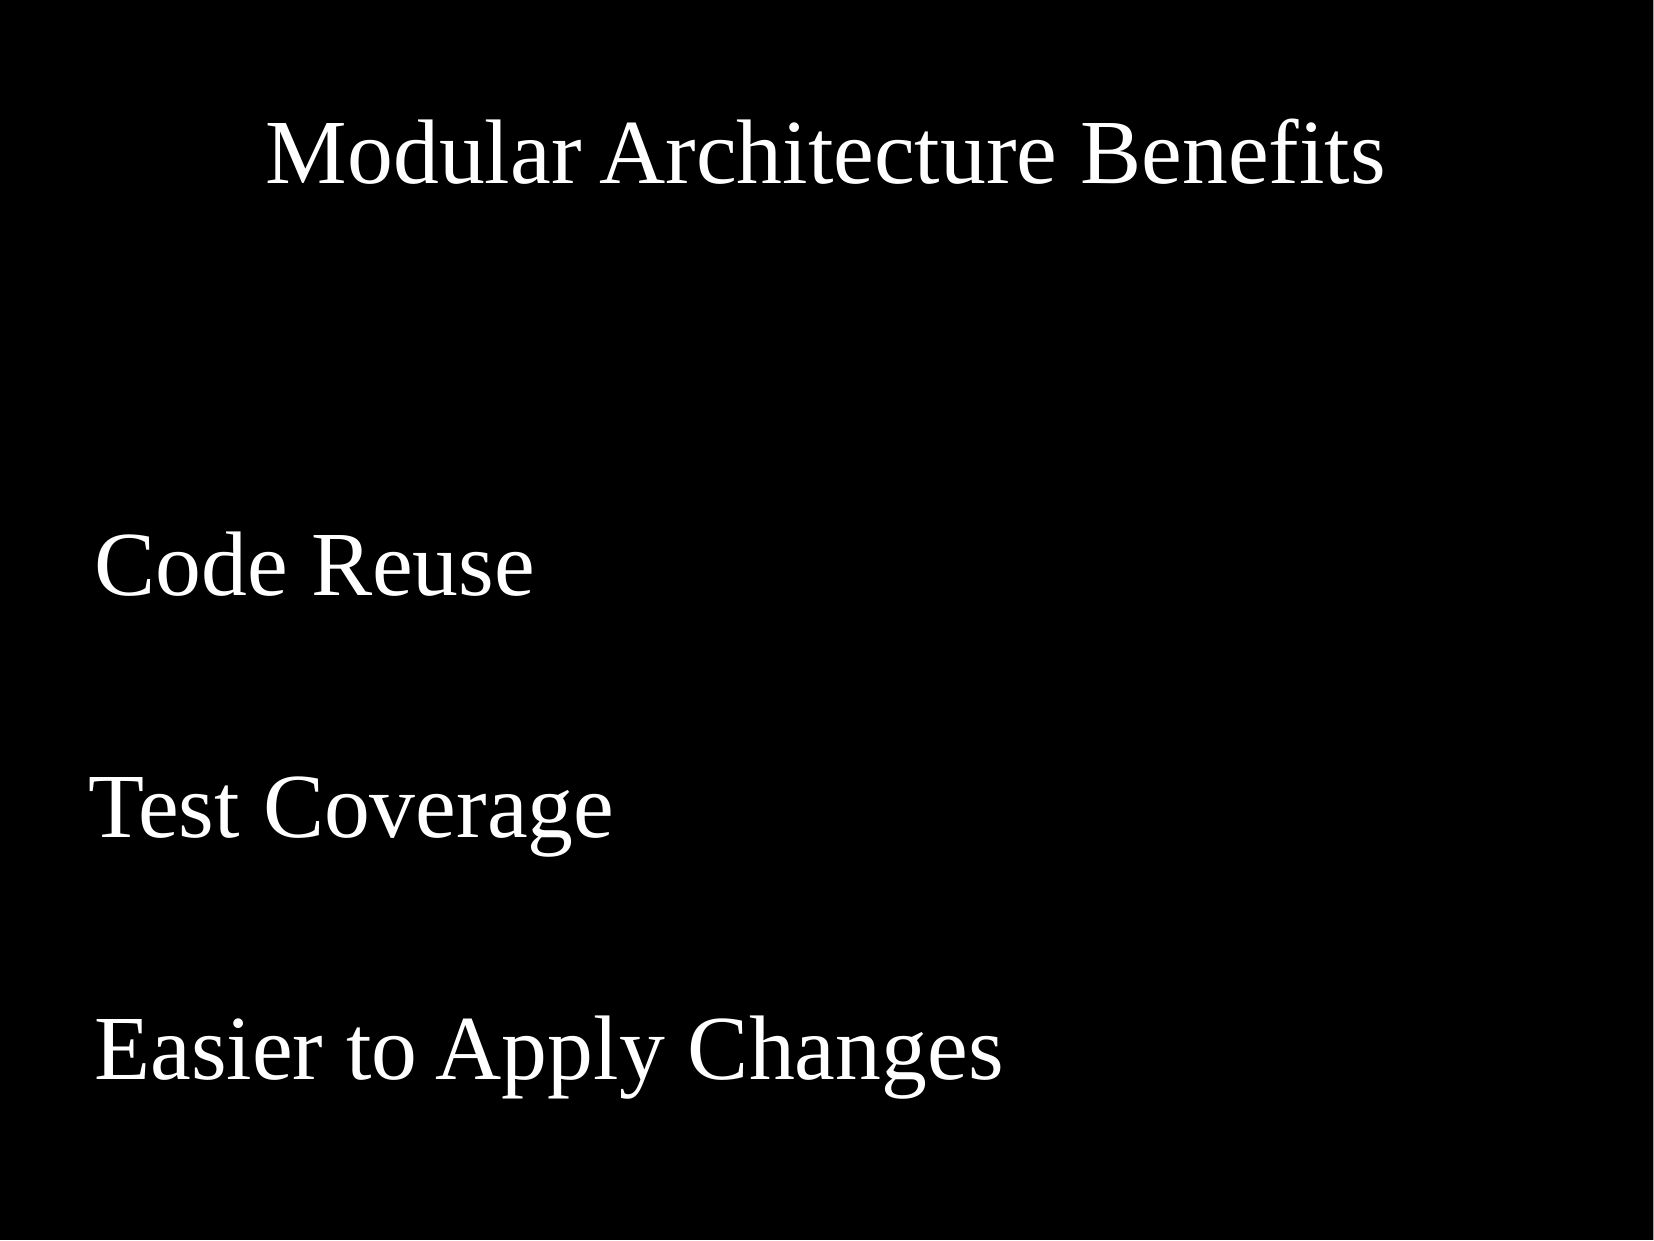

# Modular Architecture Benefits
Code Reuse
Test Coverage
Easier to Apply Changes